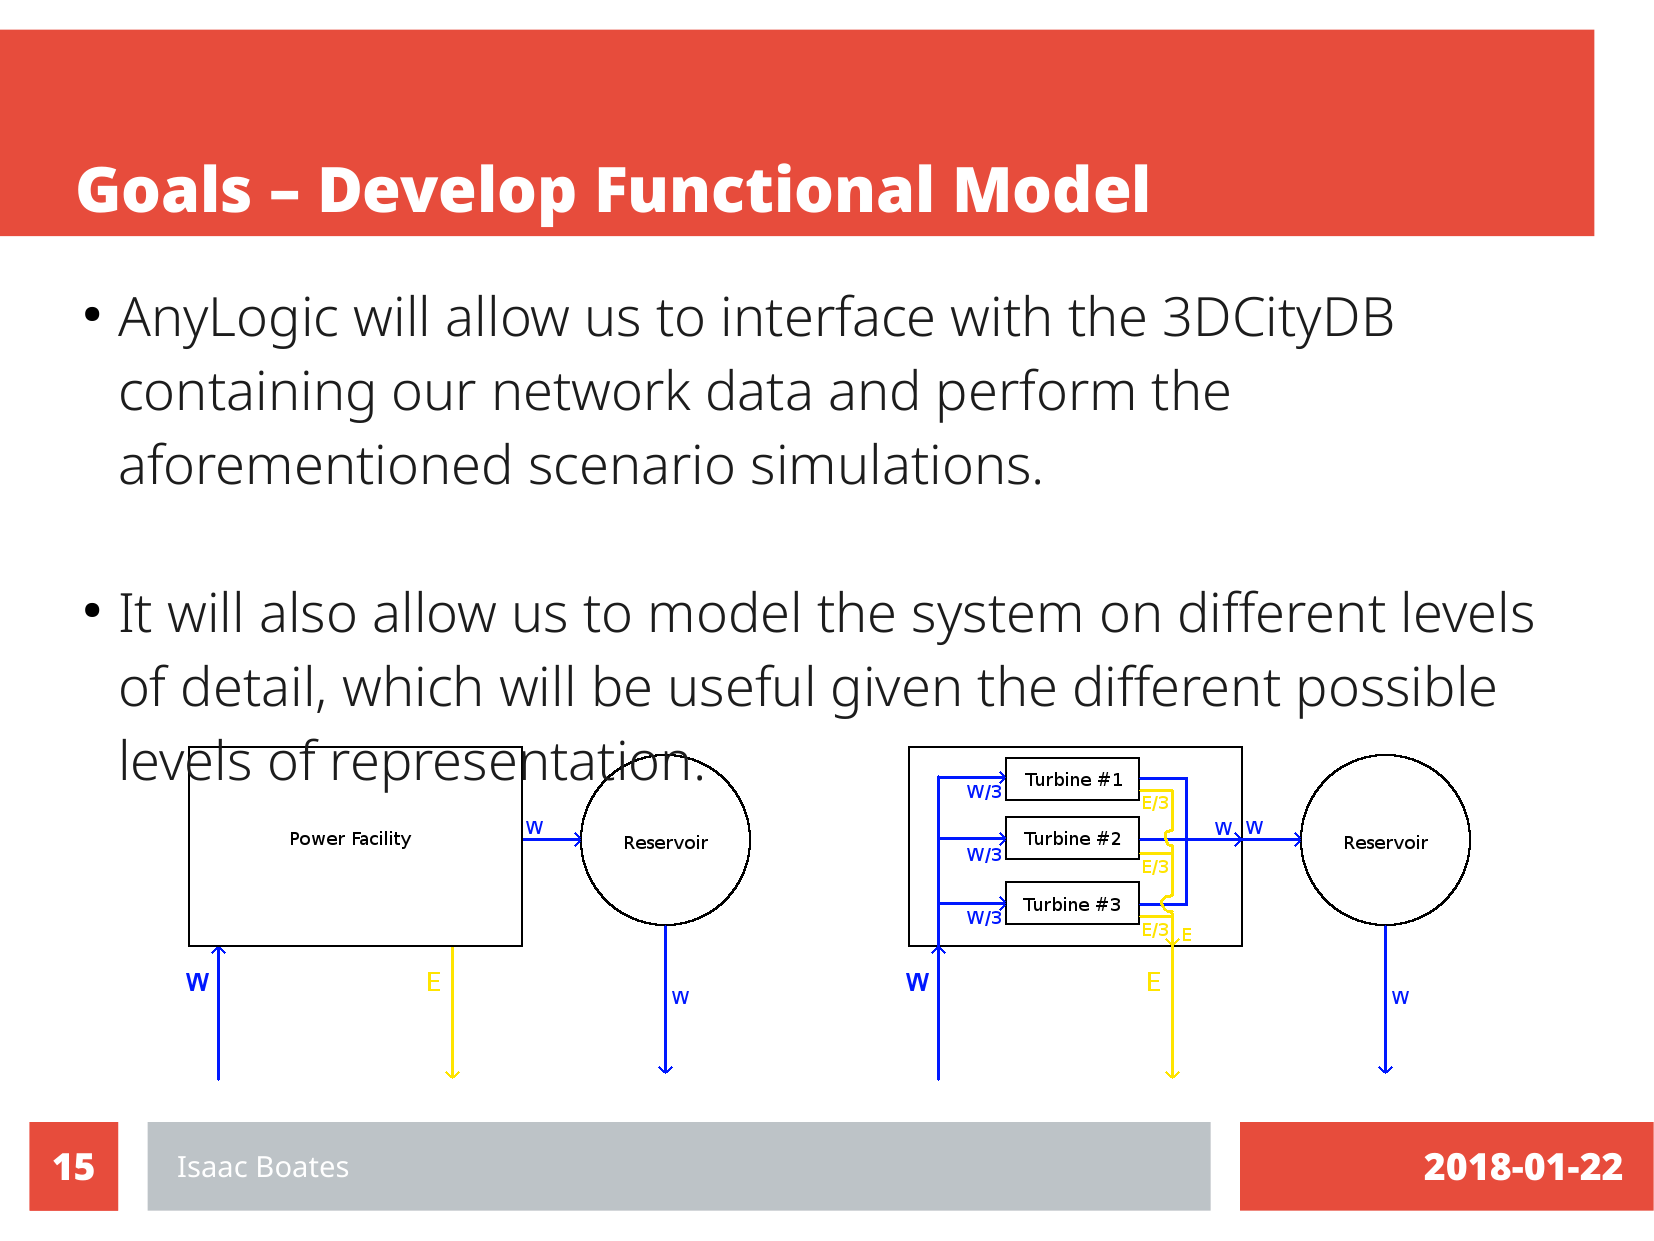

# Goals – Develop Functional Model
AnyLogic will allow us to interface with the 3DCityDB containing our network data and perform the aforementioned scenario simulations.
It will also allow us to model the system on different levels of detail, which will be useful given the different possible levels of representation.
15